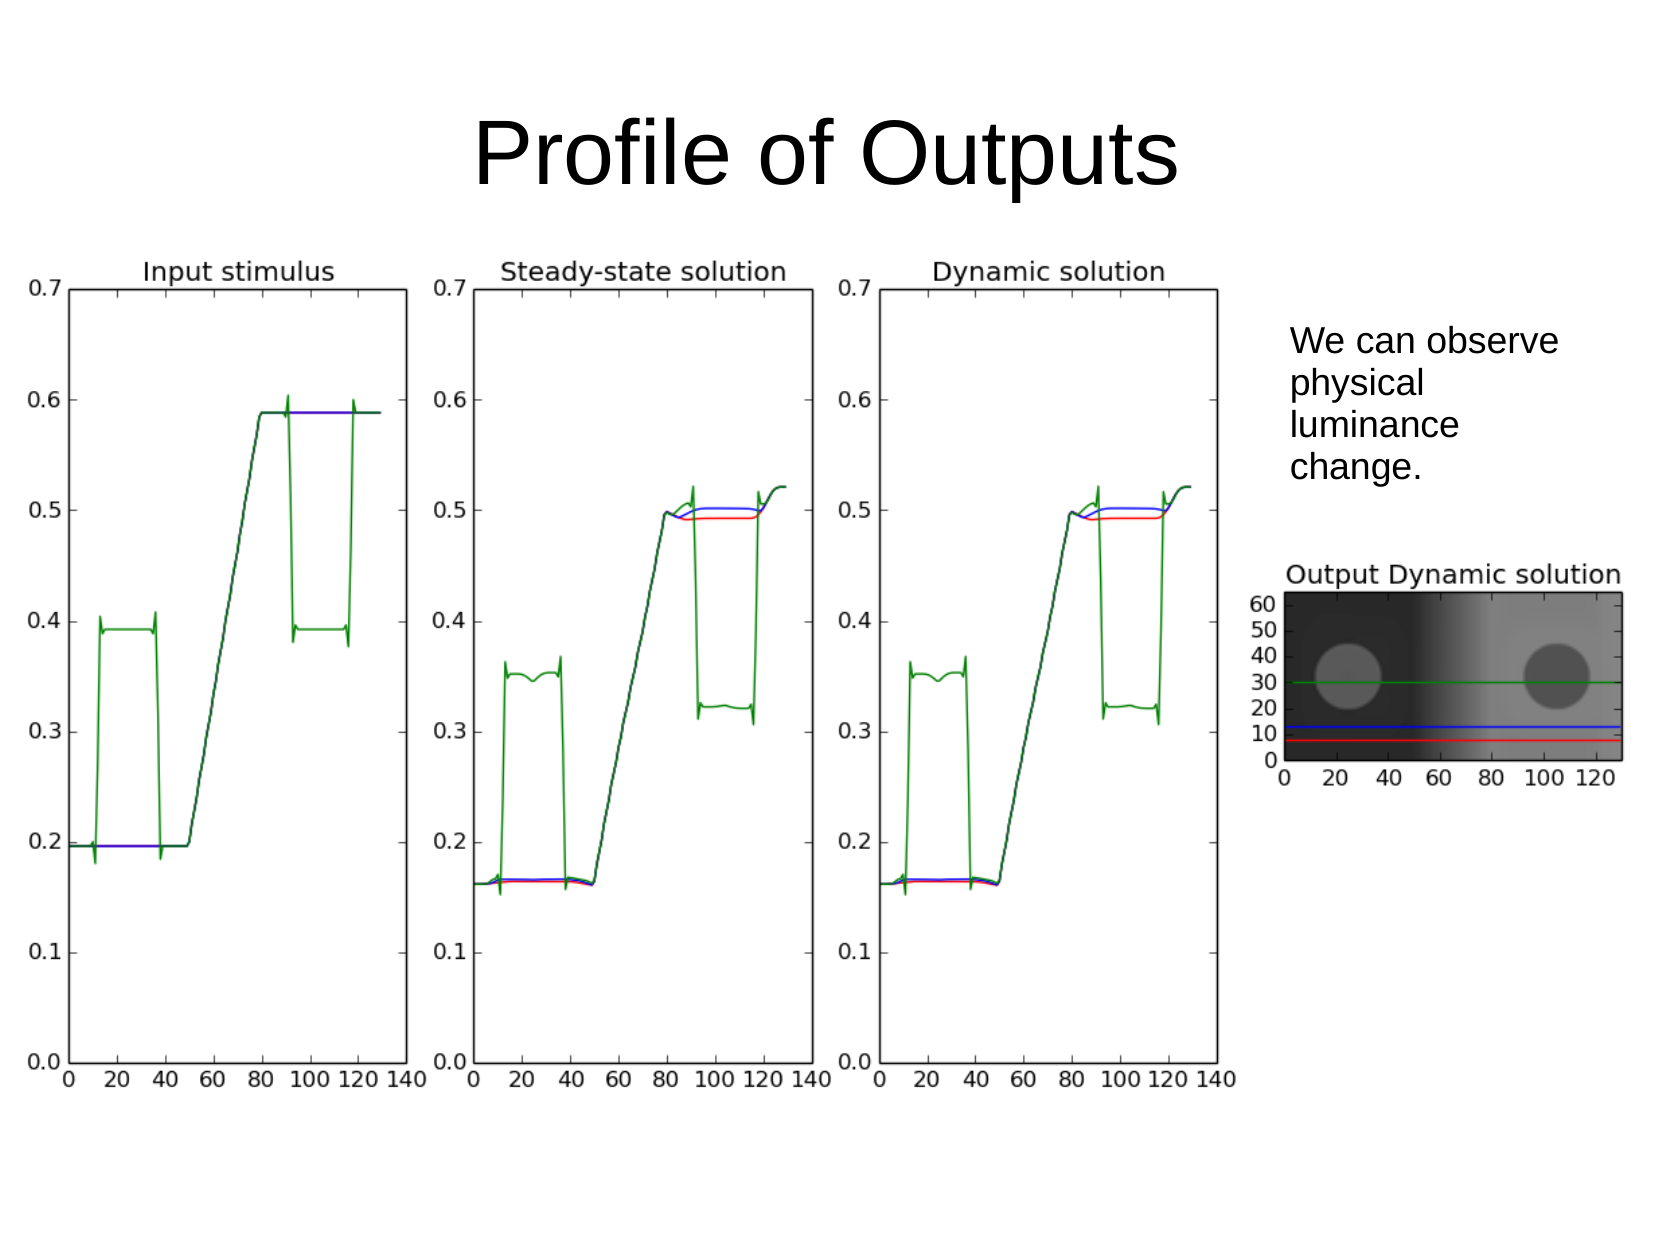

# Profile of Outputs
We can observe physical luminance change.